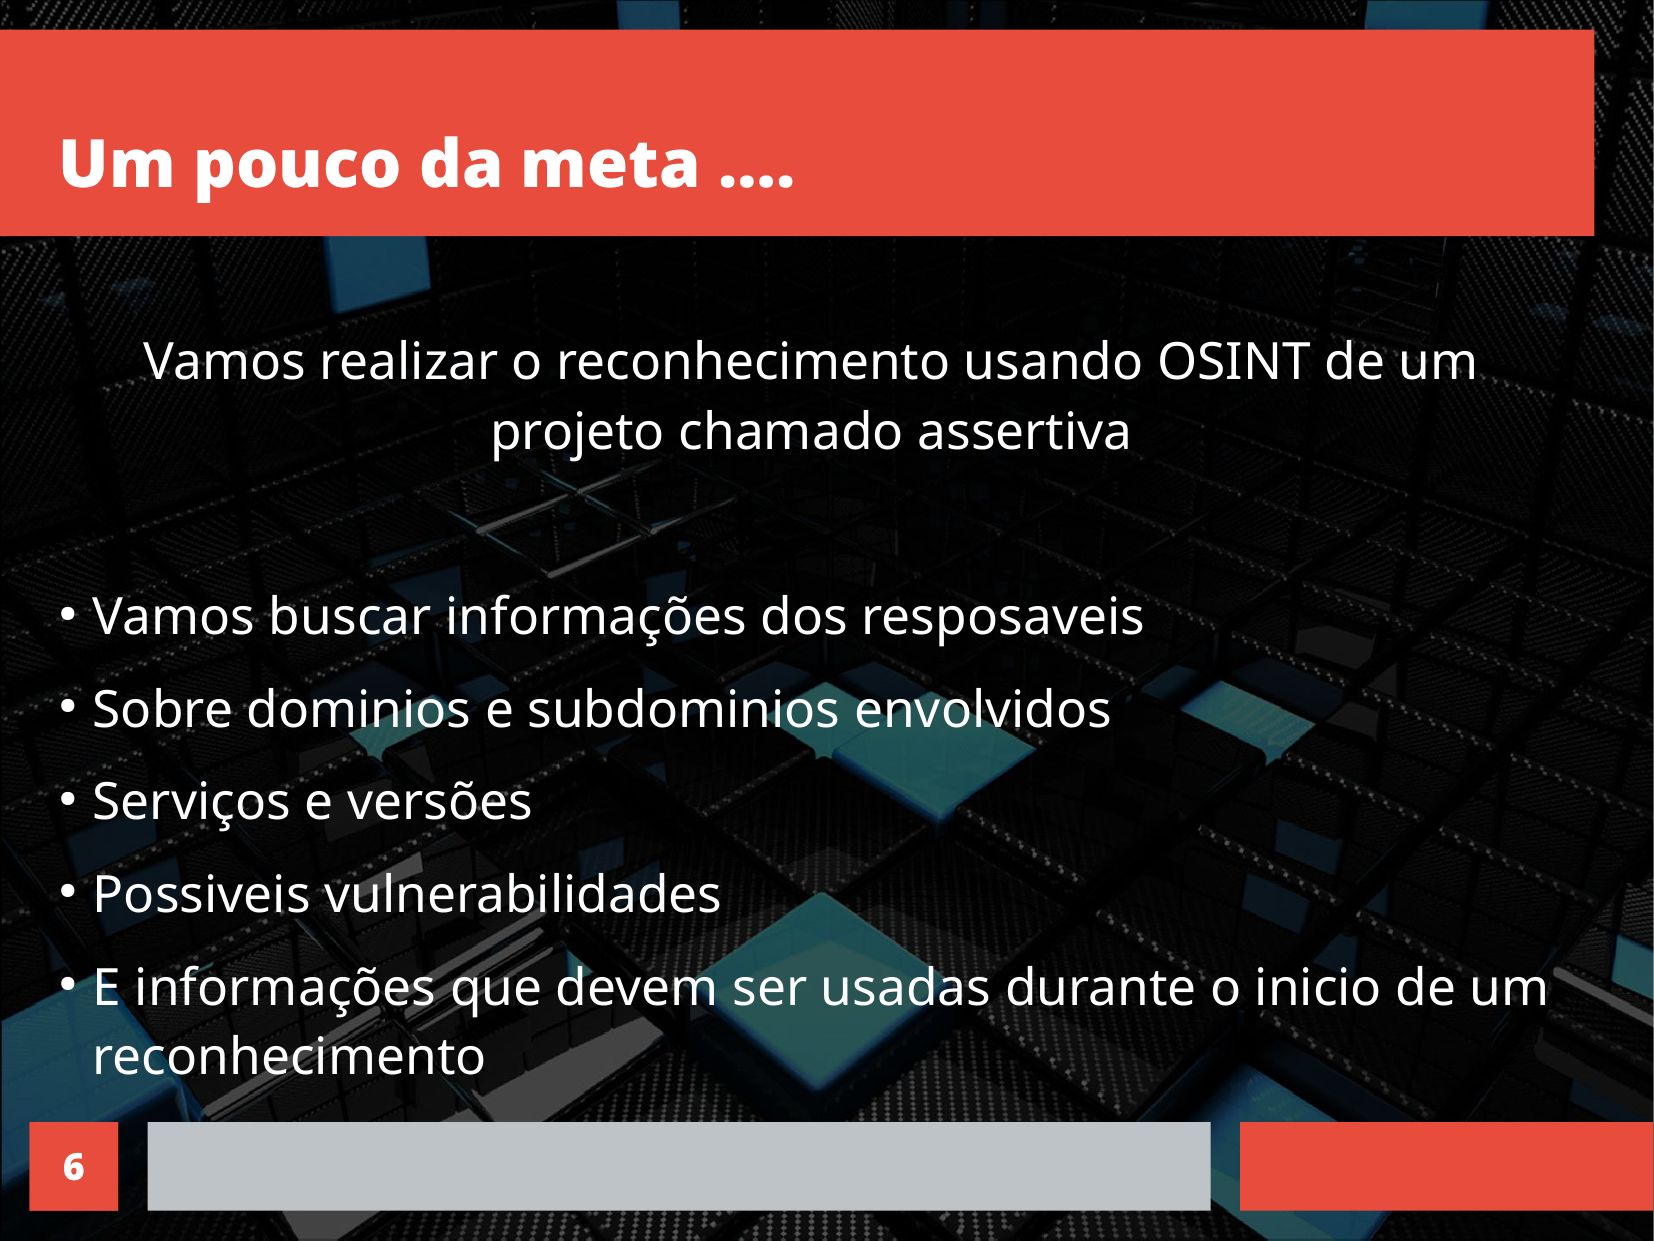

# Um pouco da meta ….
Vamos realizar o reconhecimento usando OSINT de um projeto chamado assertiva
Vamos buscar informações dos resposaveis
Sobre dominios e subdominios envolvidos
Serviços e versões
Possiveis vulnerabilidades
E informações que devem ser usadas durante o inicio de um reconhecimento
6